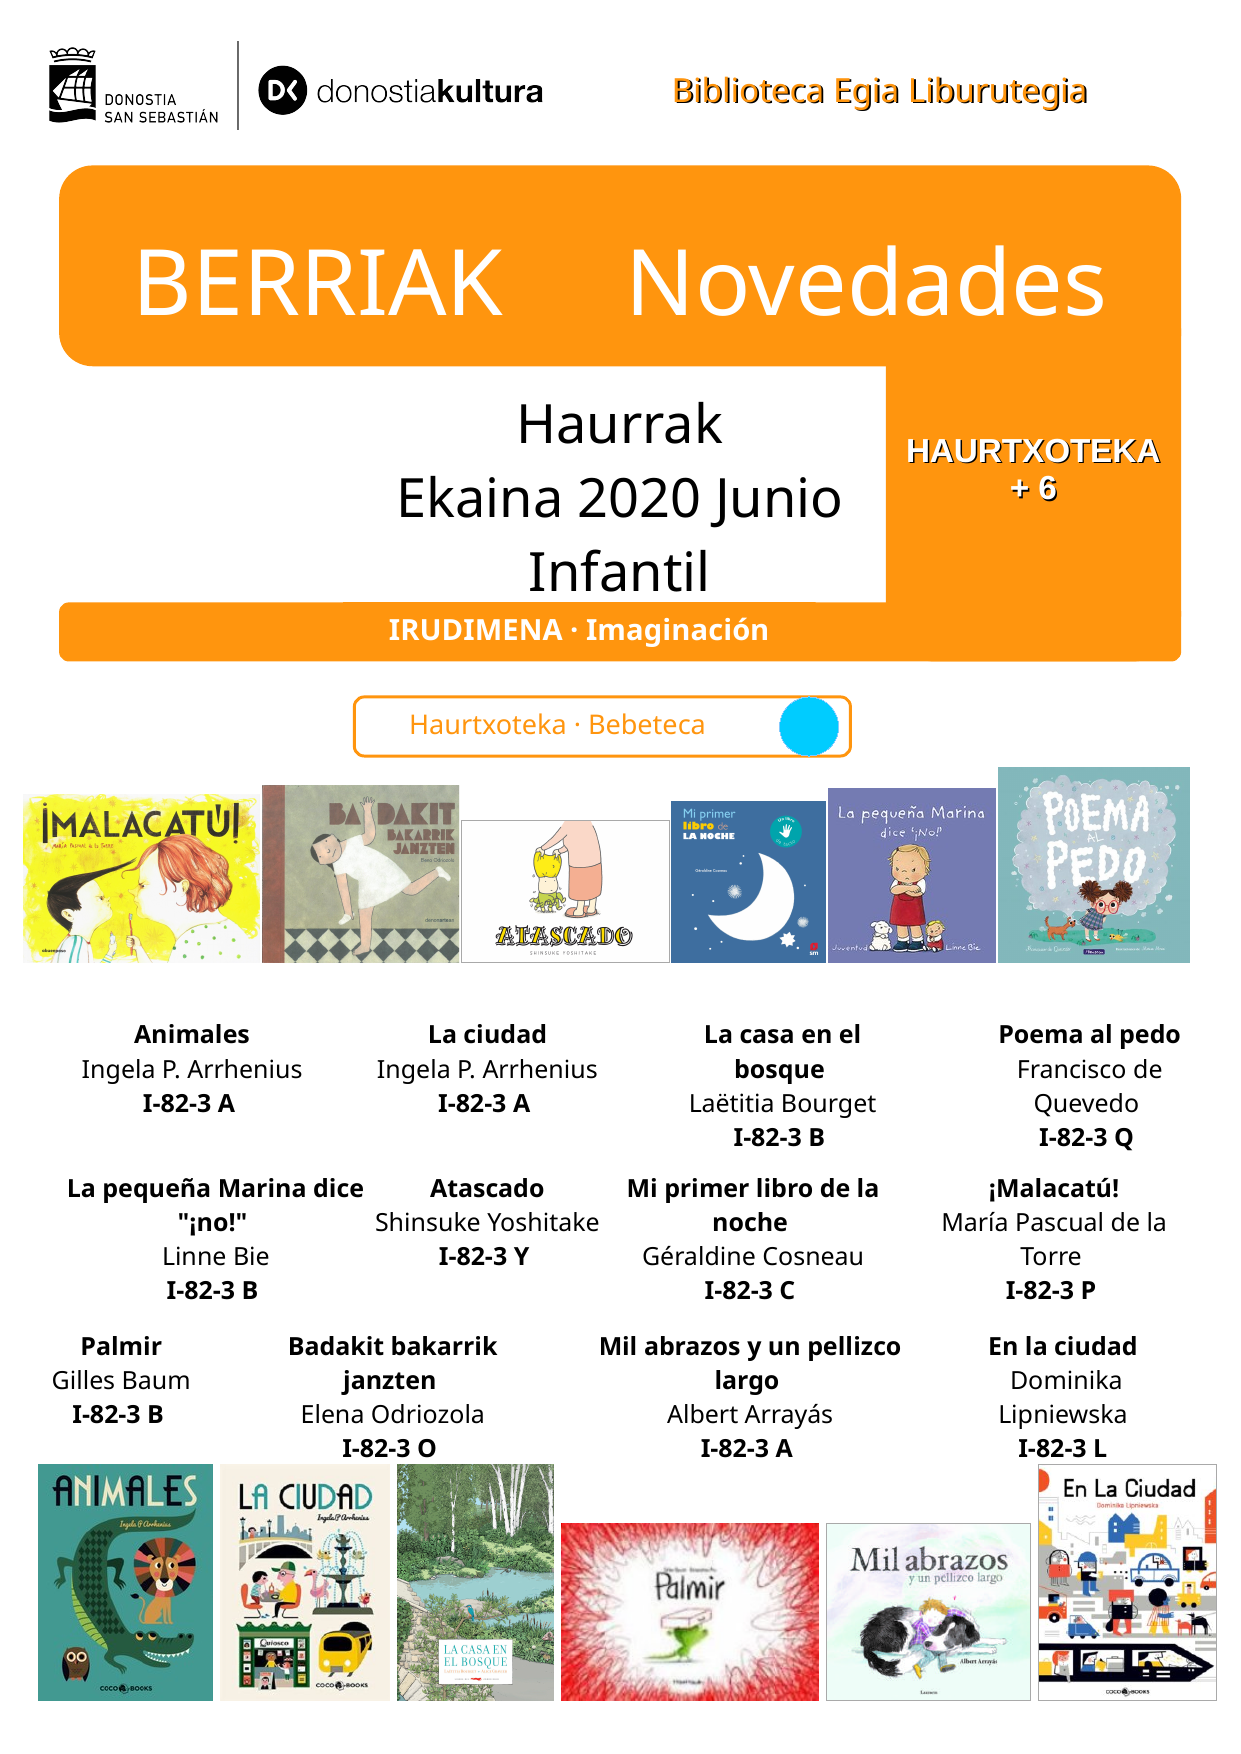

Biblioteca Egia Liburutegia
 BERRIAK 		Novedades
Haurrak
Ekaina 2020 Junio
Infantil
HAURTXOTEKA
+ 6
IRUDIMENA · Imaginación
Haurtxoteka · Bebeteca
 Animales
 Ingela P. Arrhenius
I-82-3 A
 La ciudad
 Ingela P. Arrhenius
I-82-3 A
 La casa en el bosque
 Laëtitia Bourget
I-82-3 B
 Poema al pedo
 Francisco de Quevedo
I-82-3 Q
 La pequeña Marina dice "¡no!"
 Linne Bie
I-82-3 B
 Atascado
 Shinsuke Yoshitake
I-82-3 Y
 Mi primer libro de la noche
 Géraldine Cosneau
I-82-3 C
 ¡Malacatú!
 María Pascual de la Torre
I-82-3 P
 Palmir
 Gilles Baum
I-82-3 B
 Badakit bakarrik janzten
 Elena Odriozola
I-82-3 O
 Mil abrazos y un pellizco largo
 Albert Arrayás
I-82-3 A
En la ciudad
 Dominika Lipniewska
I-82-3 L